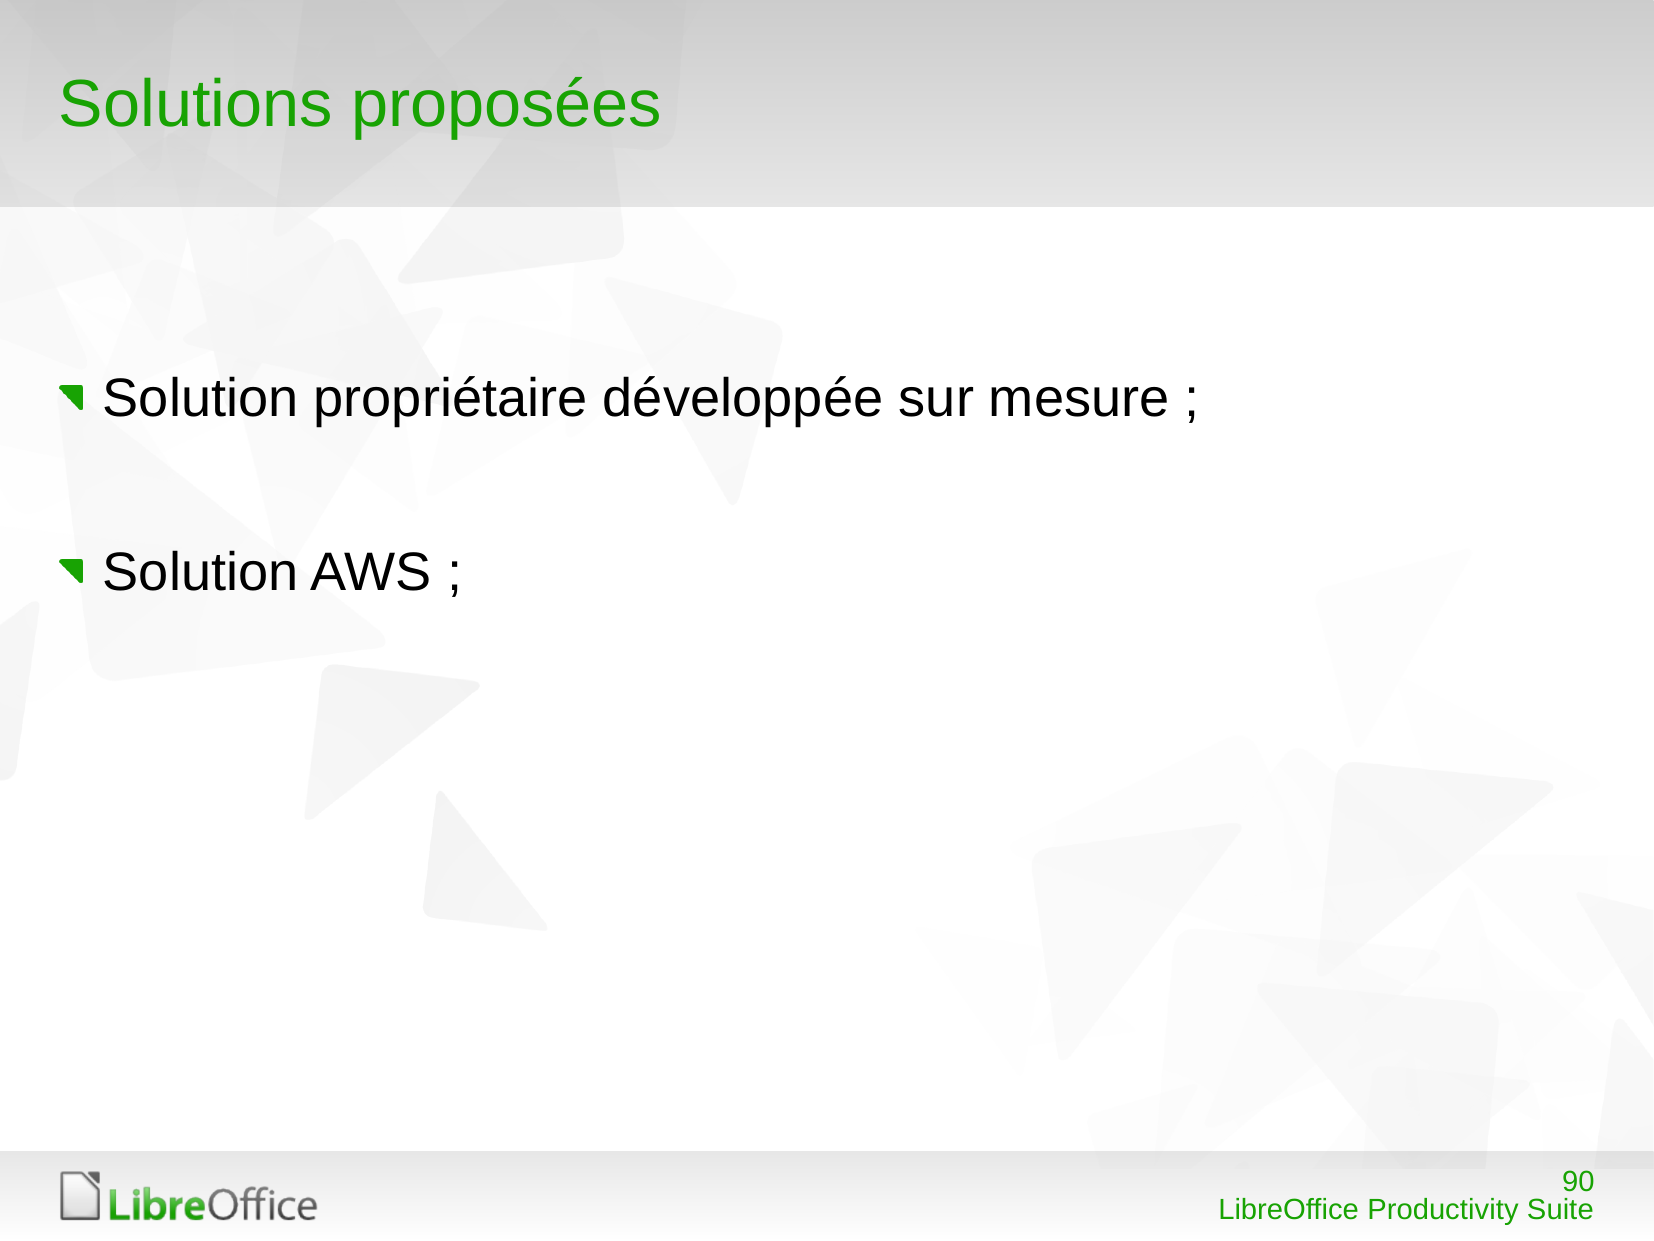

# Solutions proposées
Solution propriétaire développée sur mesure ;
Solution AWS ;
90
LibreOffice Productivity Suite